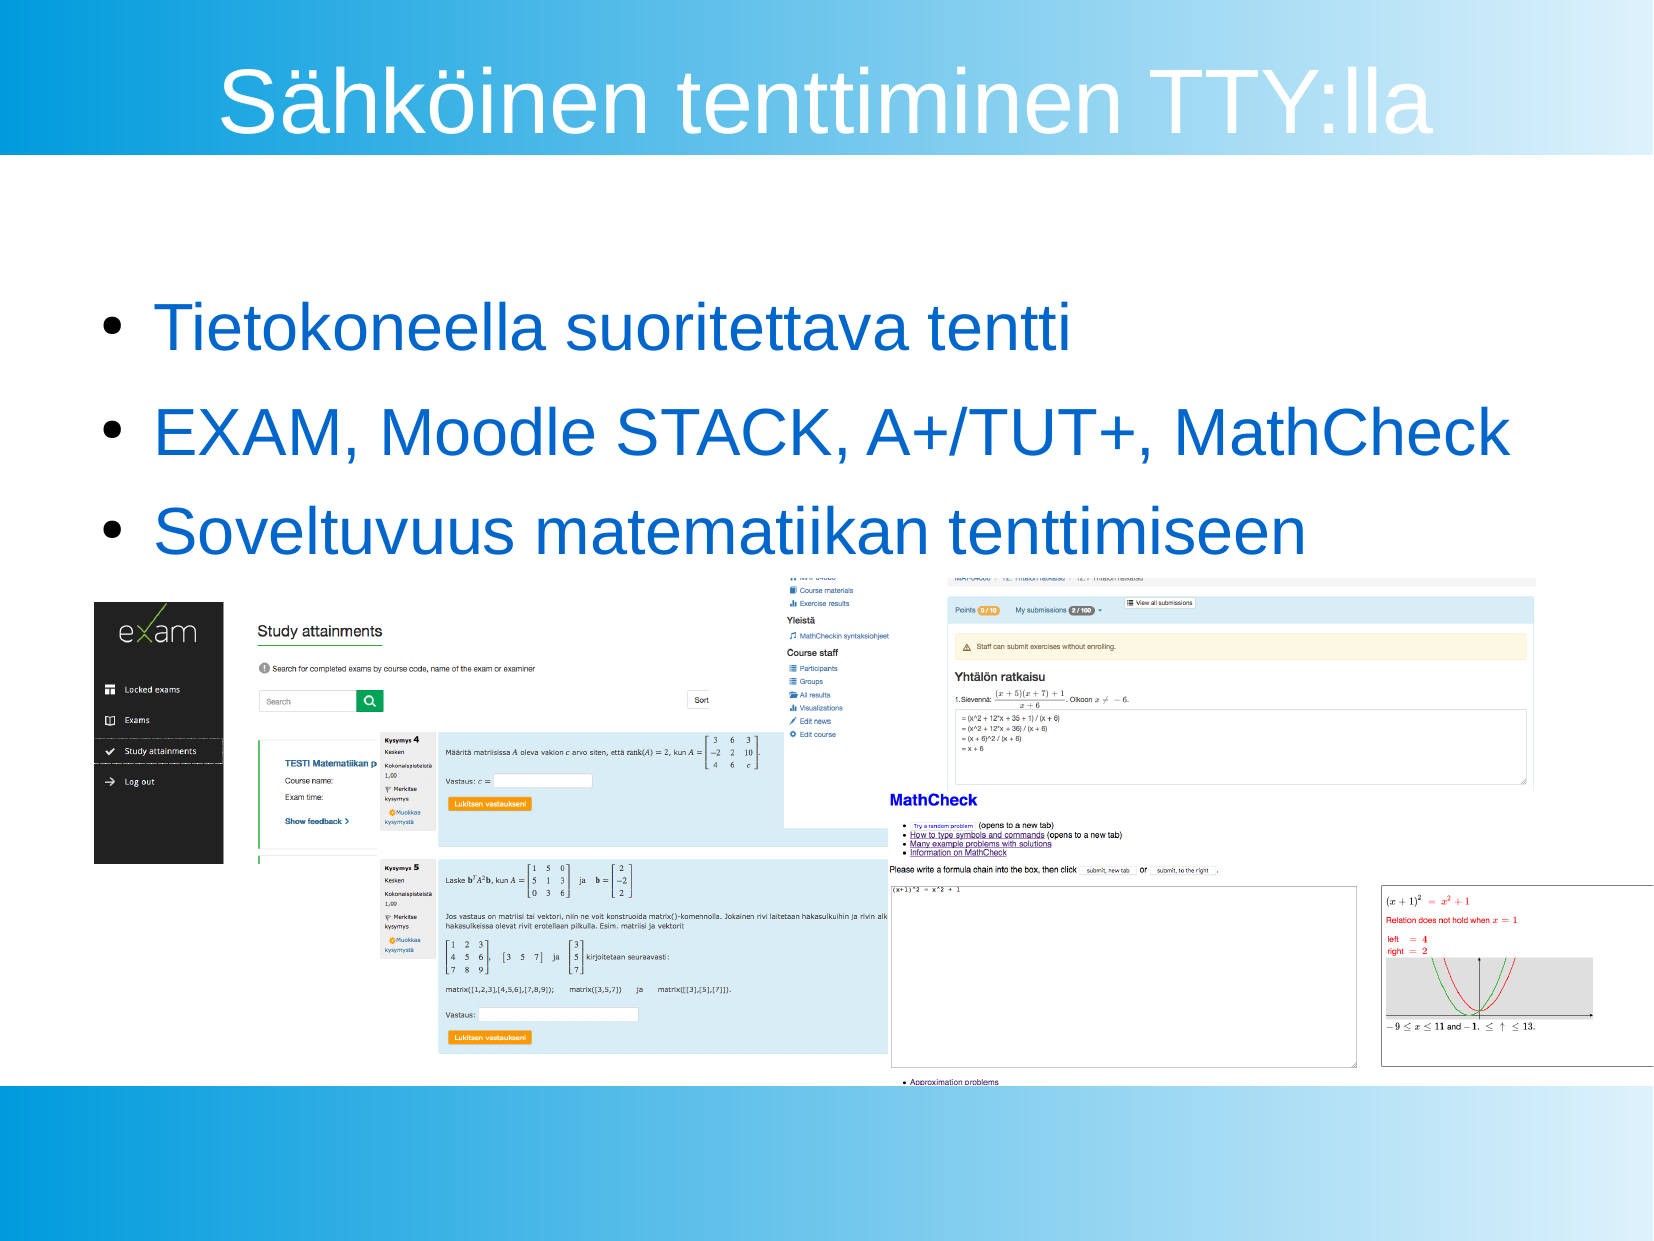

# Sähköinen tenttiminen TTY:lla
Tietokoneella suoritettava tentti
EXAM, Moodle STACK, A+/TUT+, MathCheck
Soveltuvuus matematiikan tenttimiseen